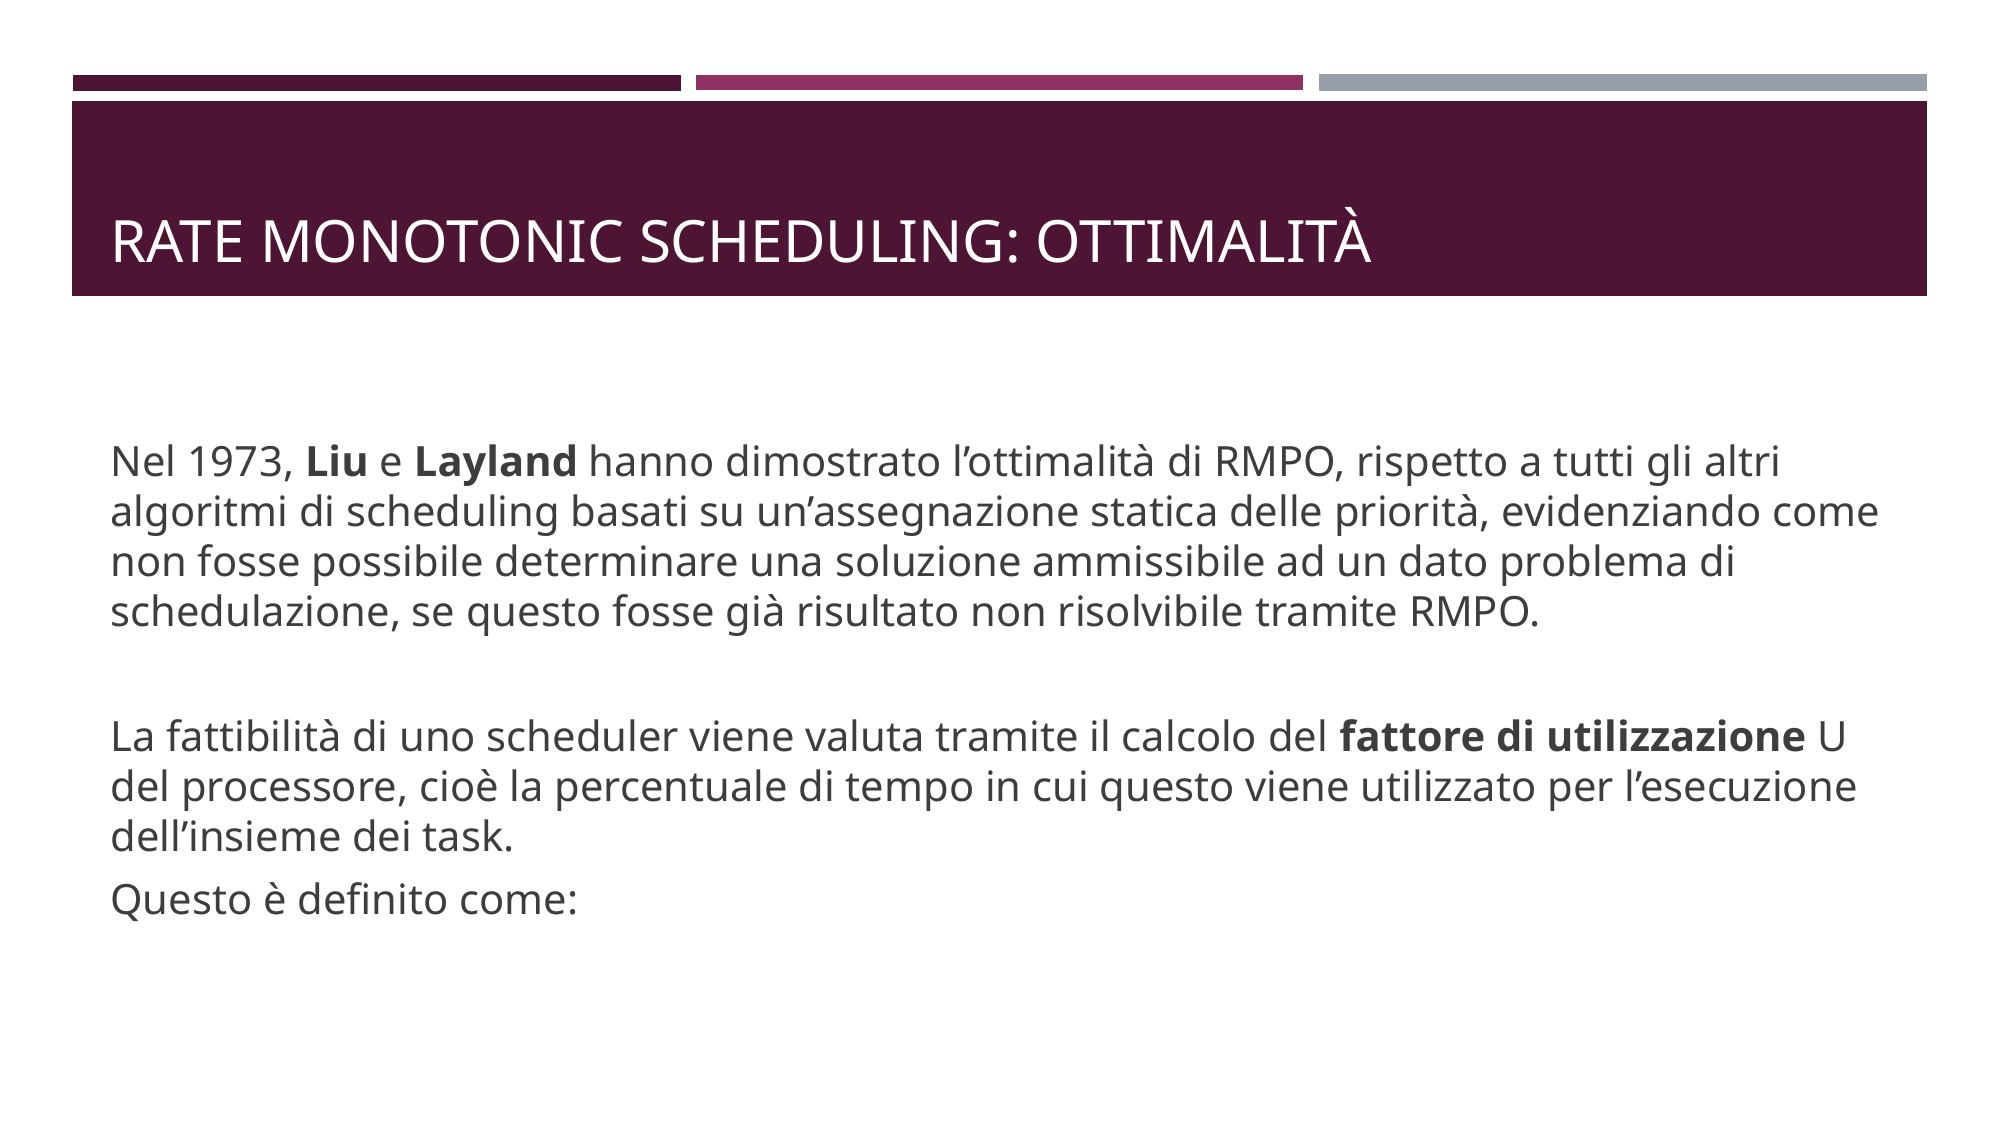

# Rate monotonic scheduling: ottimalità
Nel 1973, Liu e Layland hanno dimostrato l’ottimalità di RMPO, rispetto a tutti gli altri algoritmi di scheduling basati su un’assegnazione statica delle priorità, evidenziando come non fosse possibile determinare una soluzione ammissibile ad un dato problema di schedulazione, se questo fosse già risultato non risolvibile tramite RMPO.
La fattibilità di uno scheduler viene valuta tramite il calcolo del fattore di utilizzazione U del processore, cioè la percentuale di tempo in cui questo viene utilizzato per l’esecuzione dell’insieme dei task.
Questo è definito come: